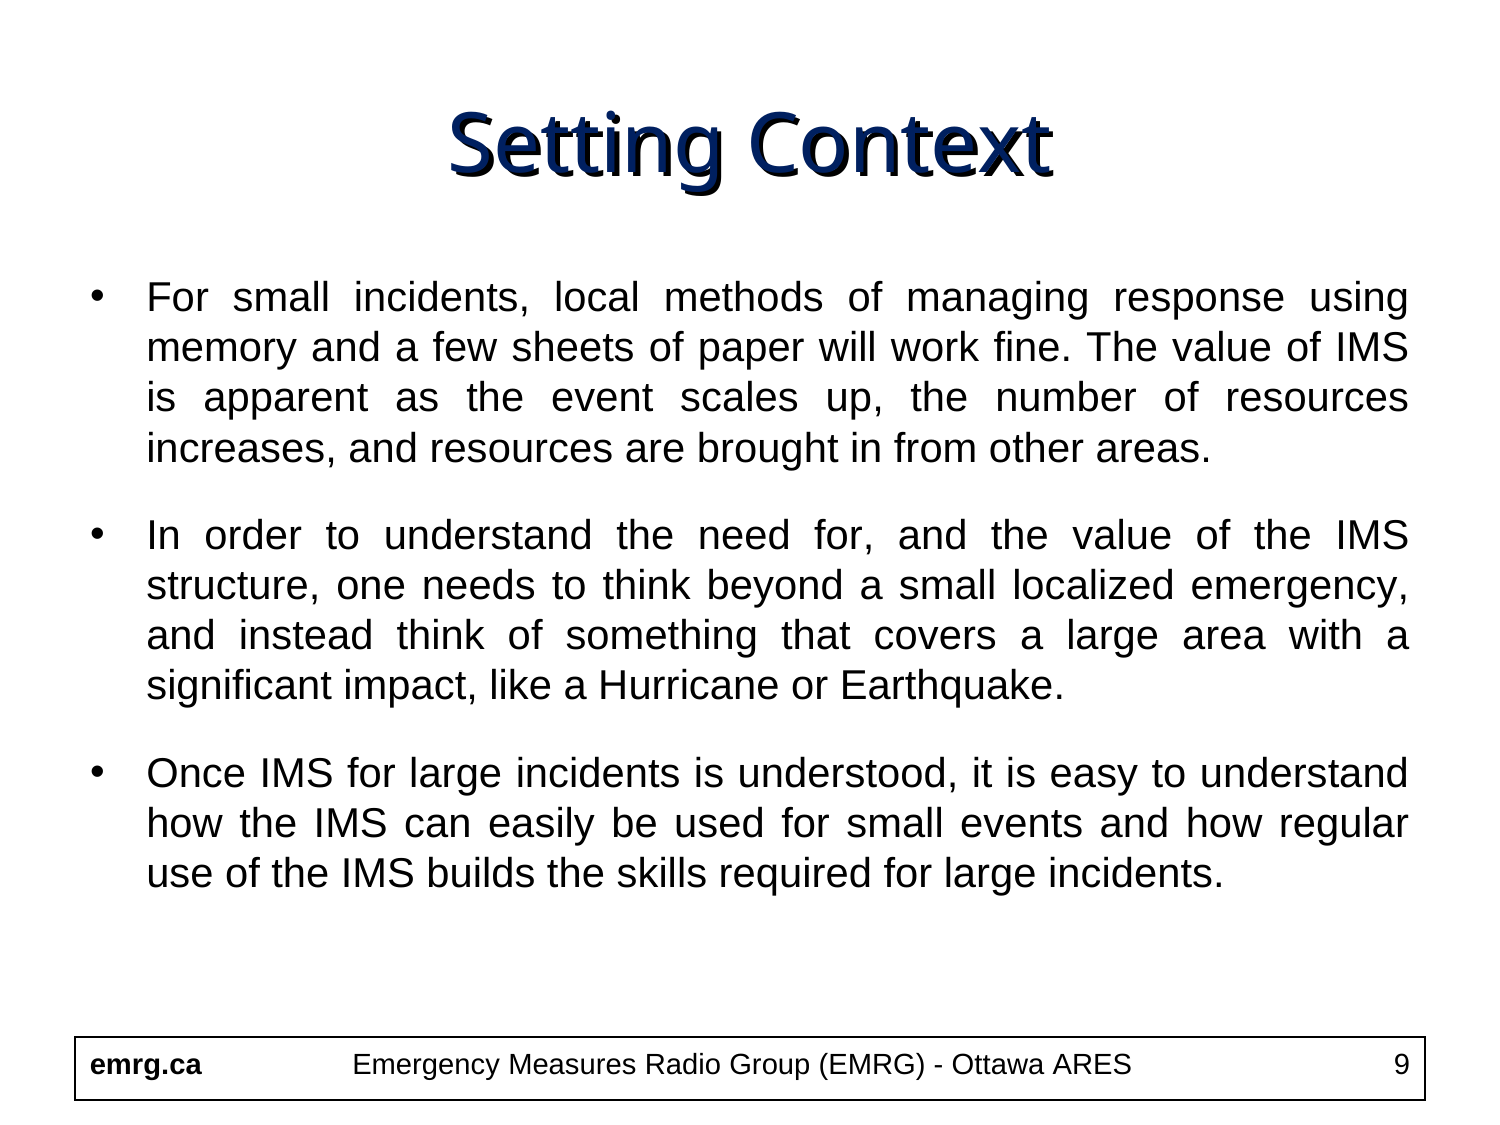

# Setting Context
For small incidents, local methods of managing response using memory and a few sheets of paper will work fine. The value of IMS is apparent as the event scales up, the number of resources increases, and resources are brought in from other areas.
In order to understand the need for, and the value of the IMS structure, one needs to think beyond a small localized emergency, and instead think of something that covers a large area with a significant impact, like a Hurricane or Earthquake.
Once IMS for large incidents is understood, it is easy to understand how the IMS can easily be used for small events and how regular use of the IMS builds the skills required for large incidents.
Emergency Measures Radio Group (EMRG) - Ottawa ARES
9